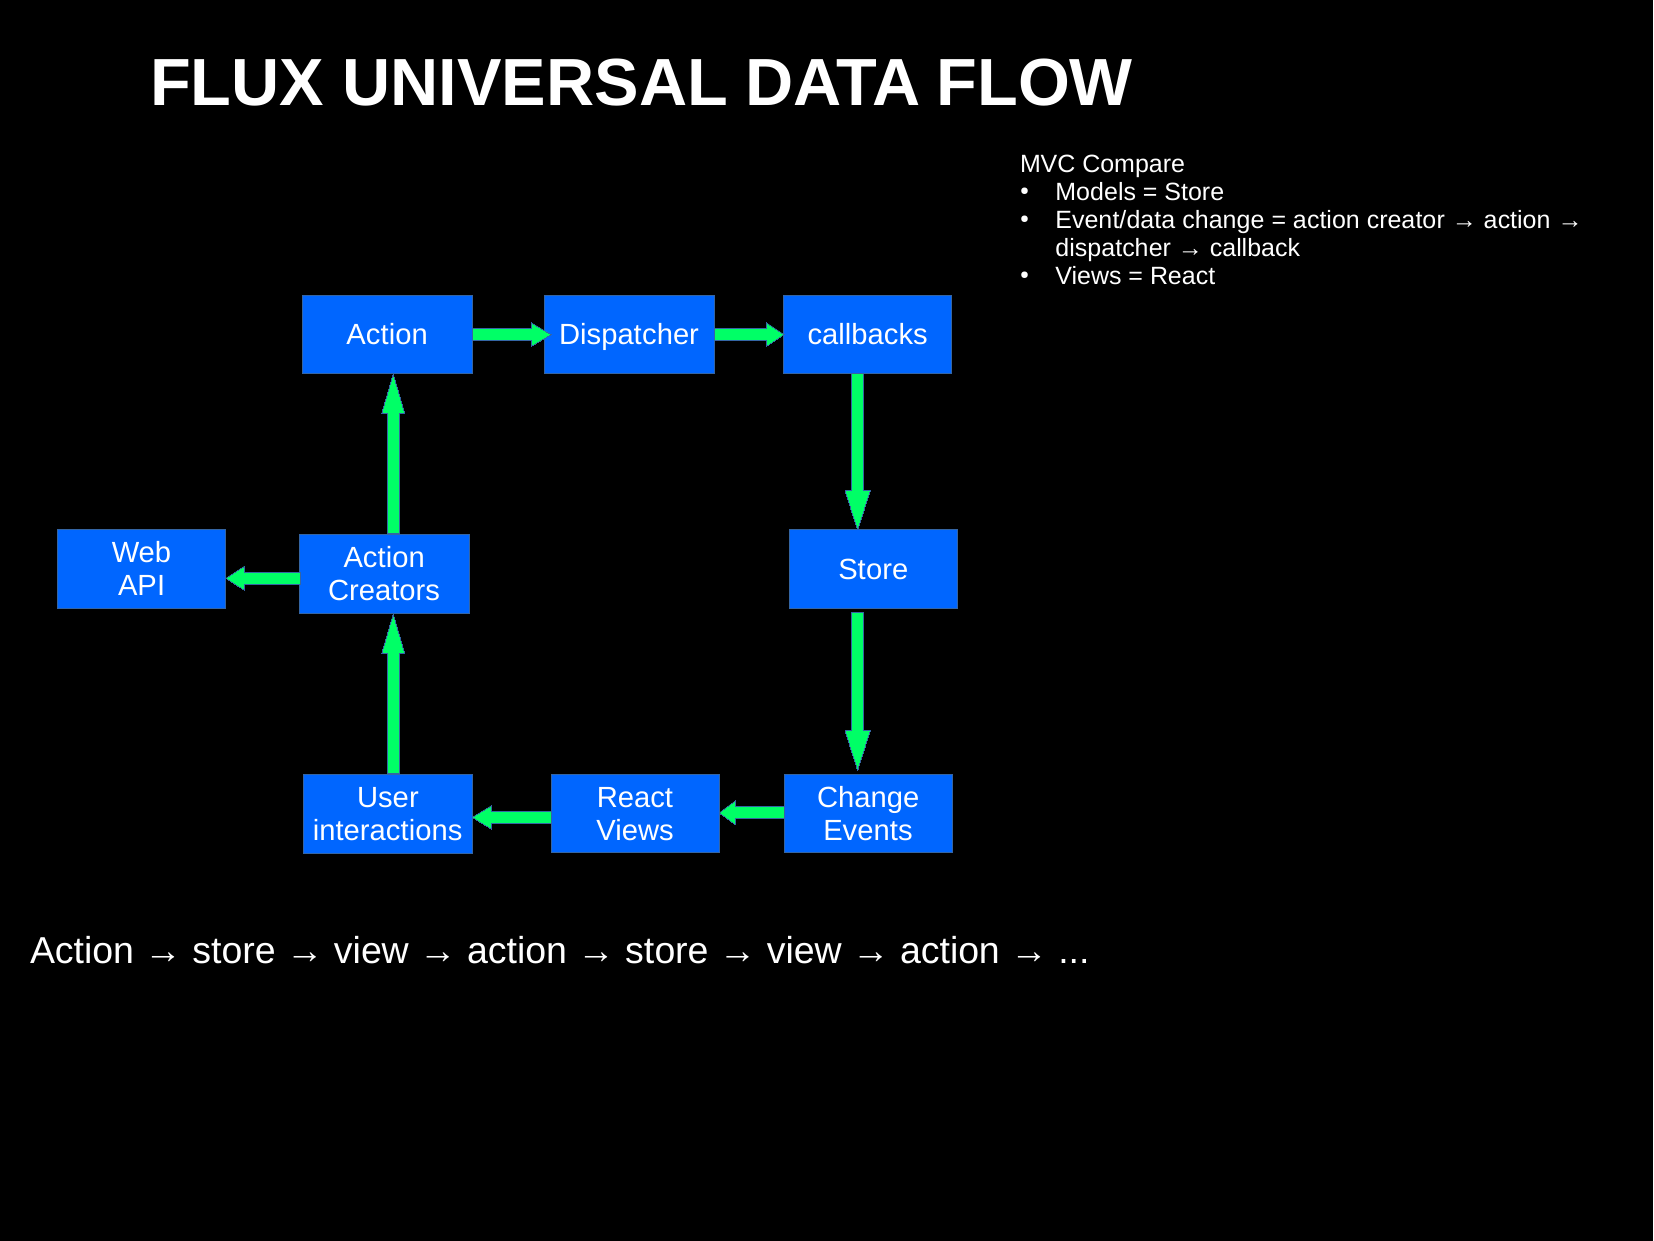

FLUX UNIVERSAL DATA FLOW
MVC Compare
Models = Store
Event/data change = action creator → action → dispatcher → callback
Views = React
Action
Dispatcher
callbacks
Web
API
Store
Action
Creators
User
interactions
React
Views
Change
Events
Action → store → view → action → store → view → action → ...